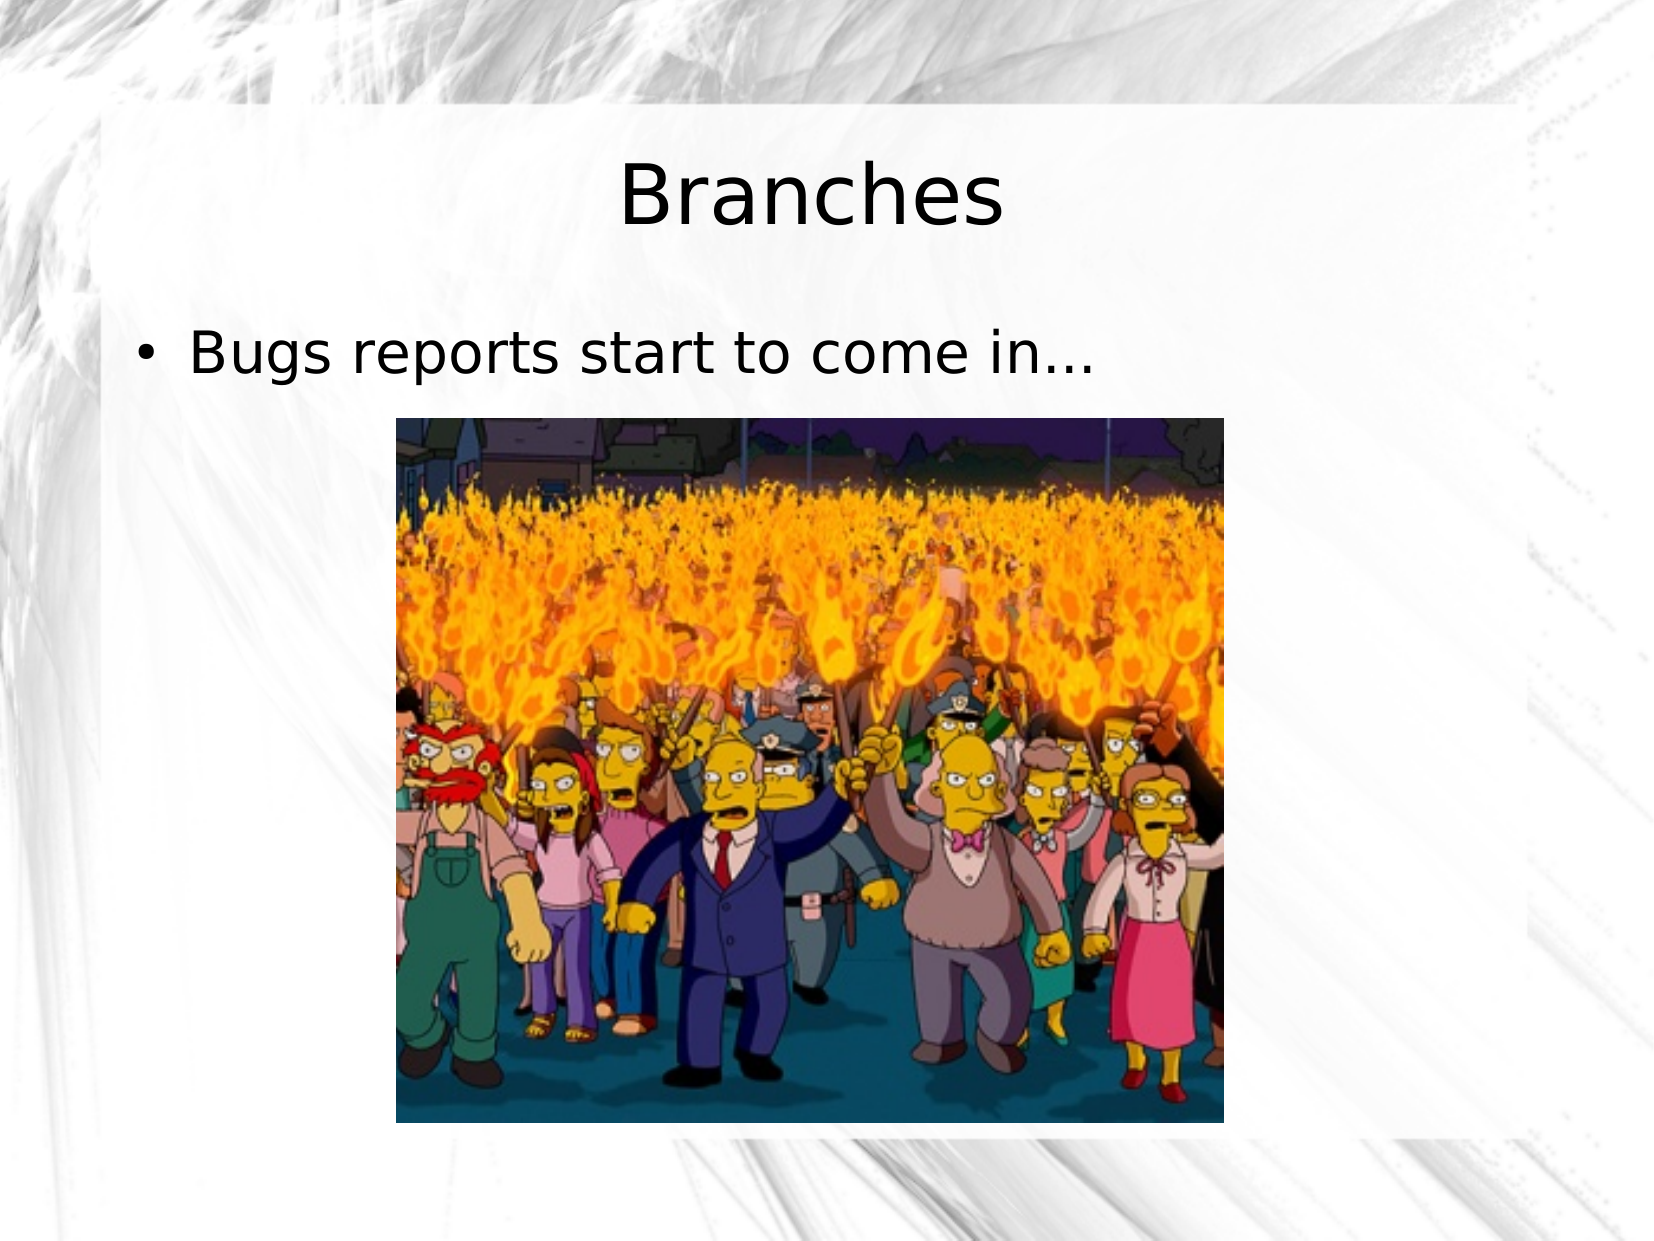

# Branches
Bugs reports start to come in...